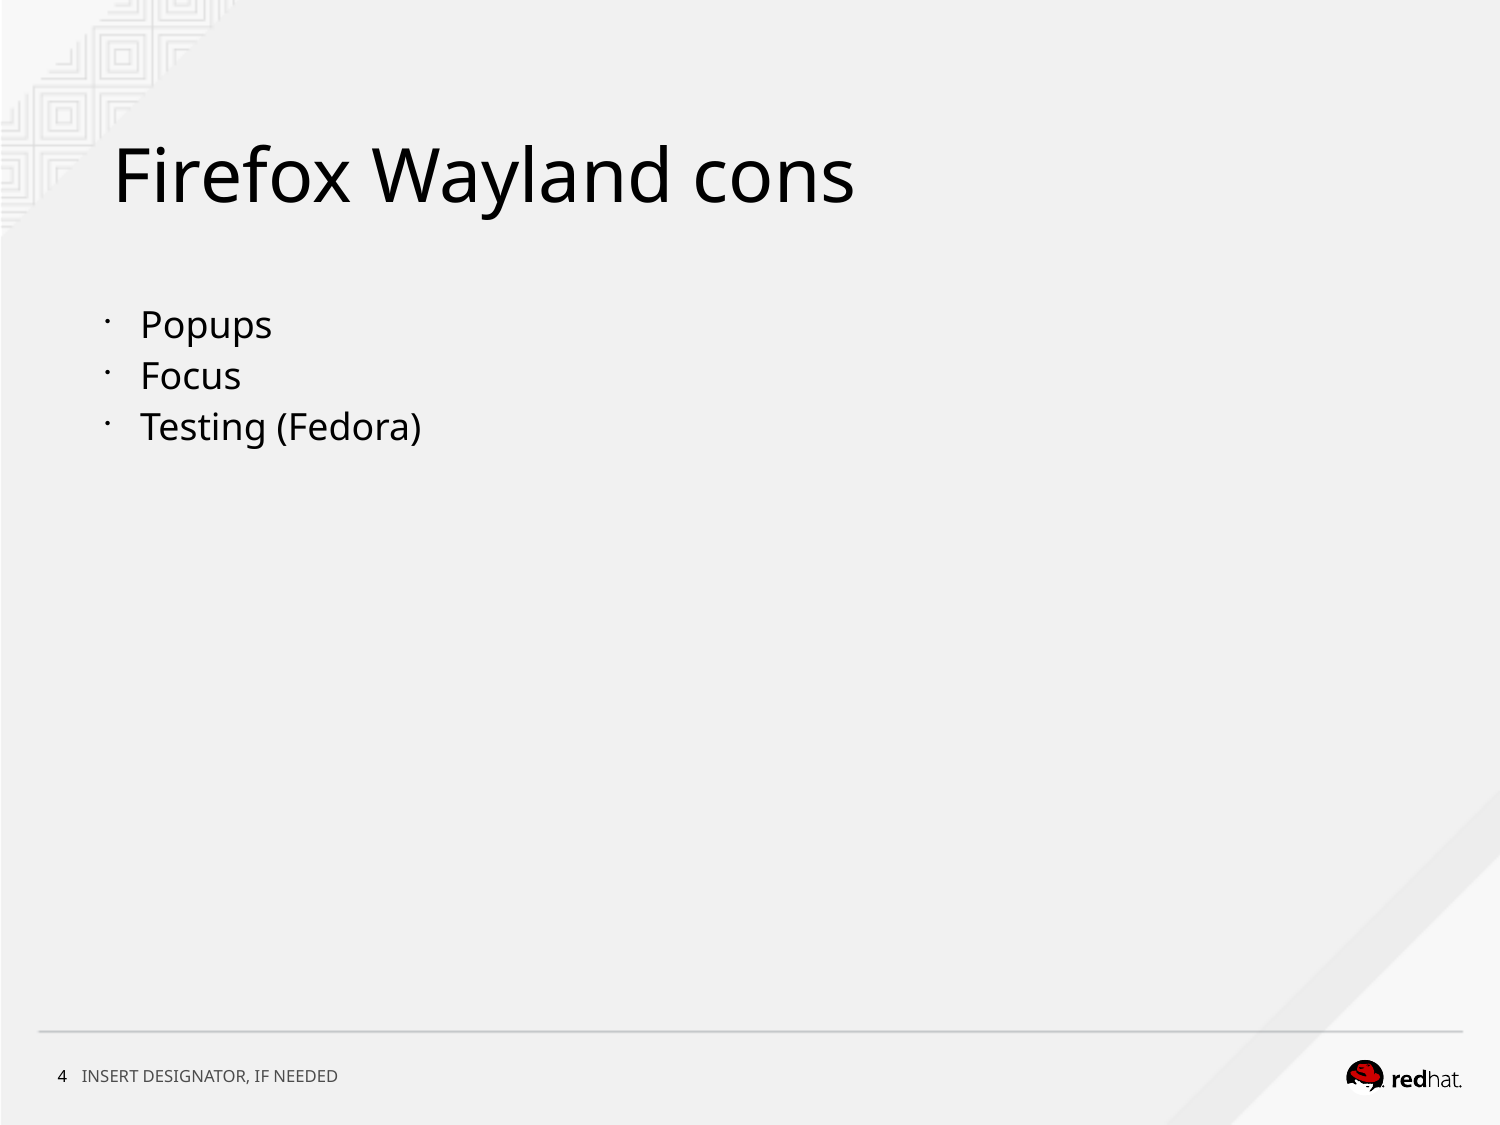

# Firefox Wayland cons
Popups
Focus
Testing (Fedora)
4
INSERT DESIGNATOR, IF NEEDED